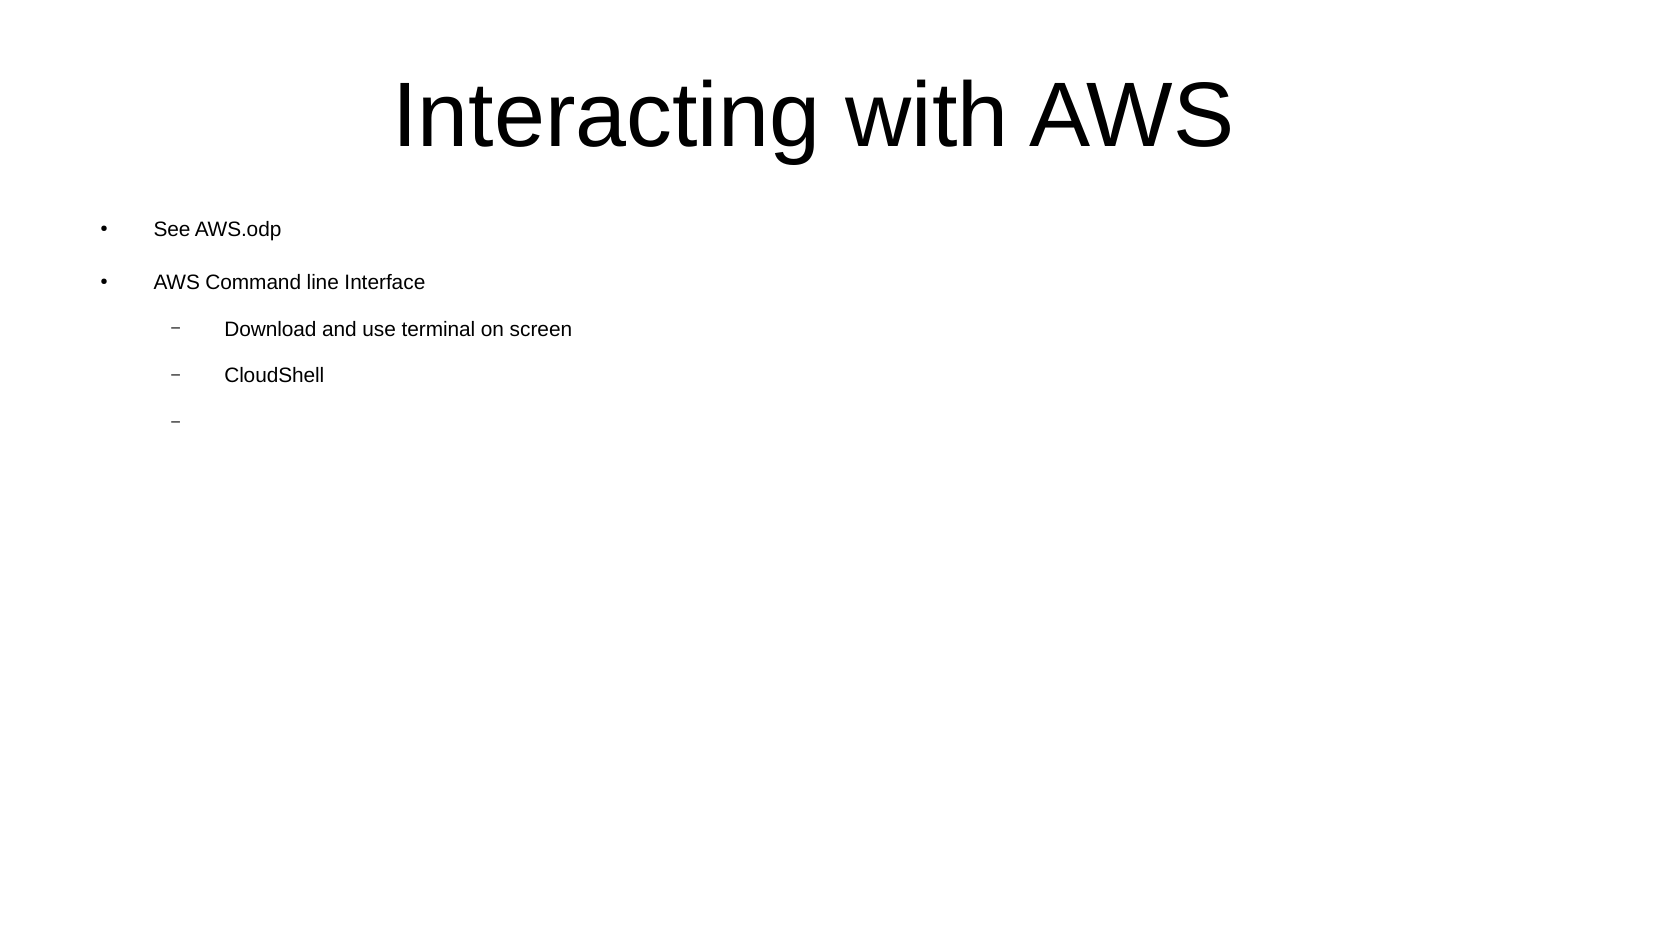

# Interacting with AWS
See AWS.odp
AWS Command line Interface
Download and use terminal on screen
CloudShell